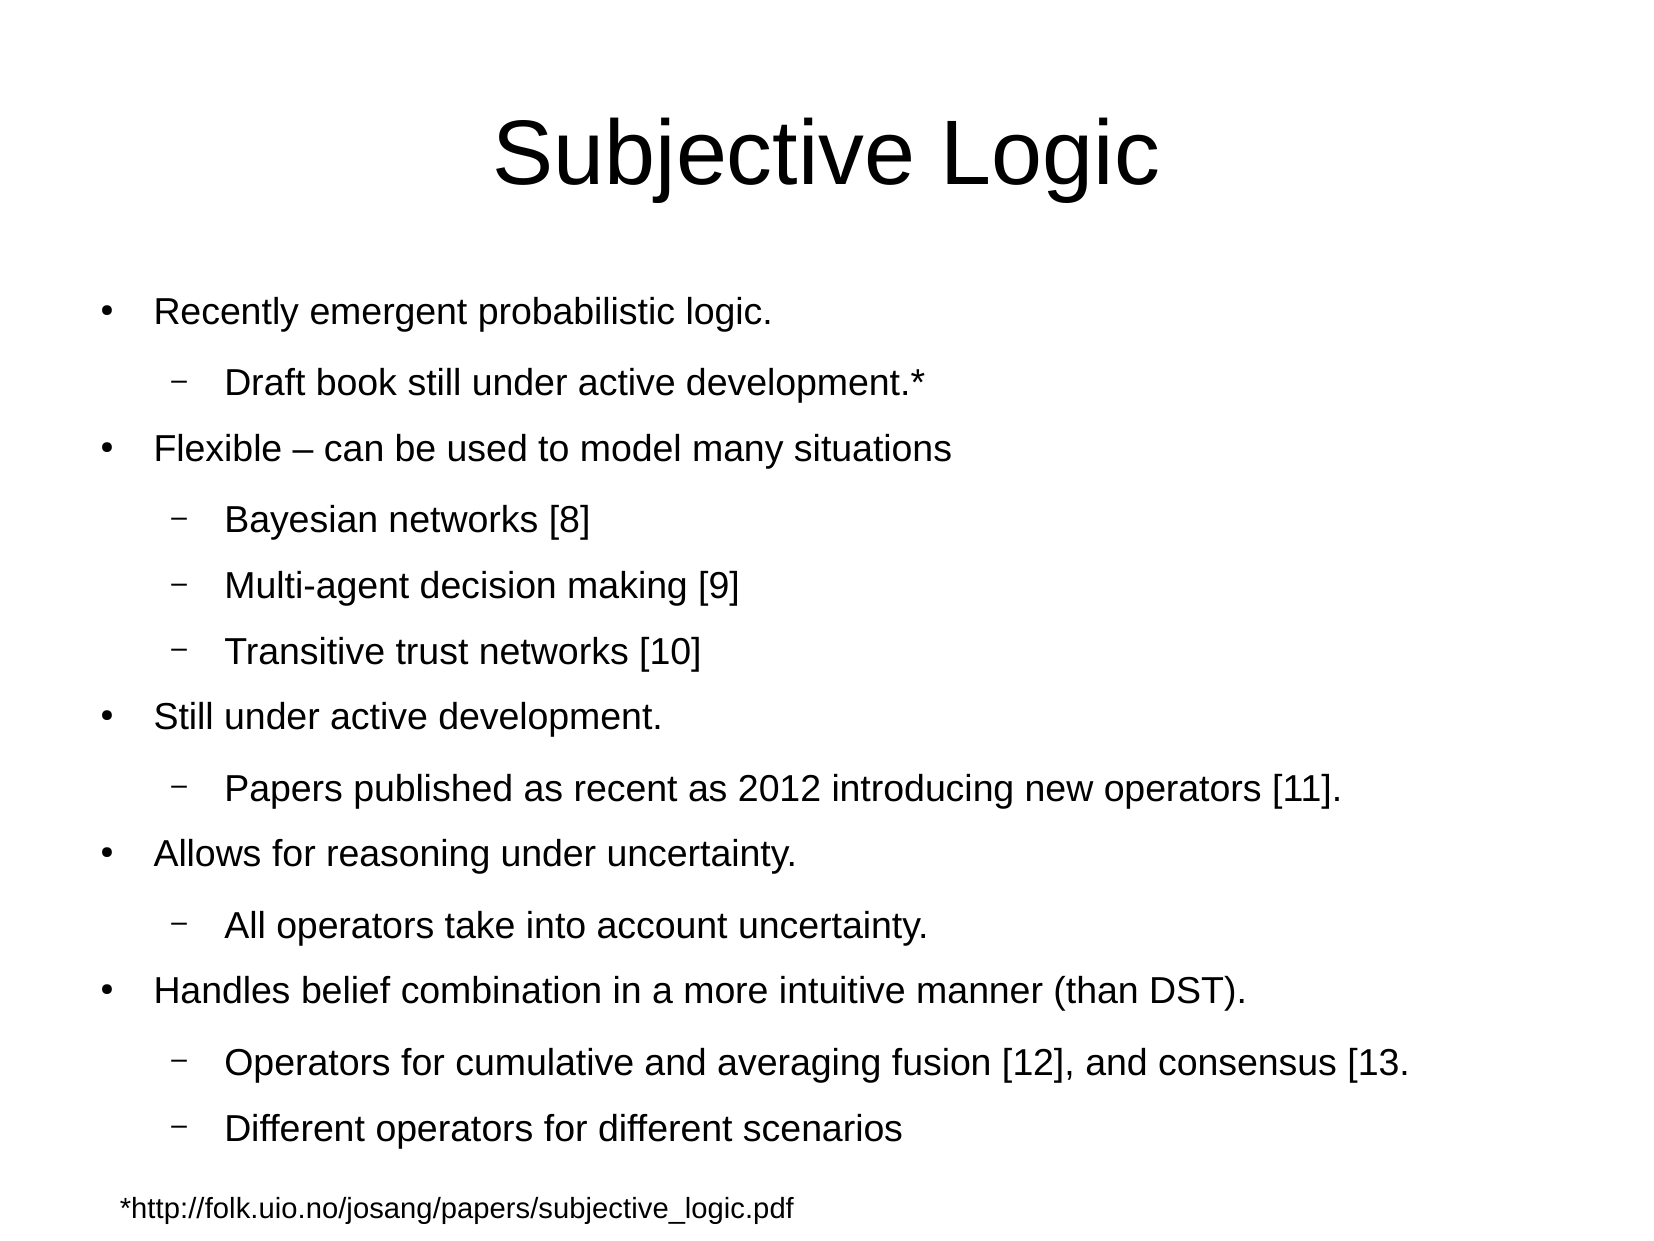

# Subjective Logic
Recently emergent probabilistic logic.
Draft book still under active development.*
Flexible – can be used to model many situations
Bayesian networks [8]
Multi-agent decision making [9]
Transitive trust networks [10]
Still under active development.
Papers published as recent as 2012 introducing new operators [11].
Allows for reasoning under uncertainty.
All operators take into account uncertainty.
Handles belief combination in a more intuitive manner (than DST).
Operators for cumulative and averaging fusion [12], and consensus [13.
Different operators for different scenarios
*http://folk.uio.no/josang/papers/subjective_logic.pdf